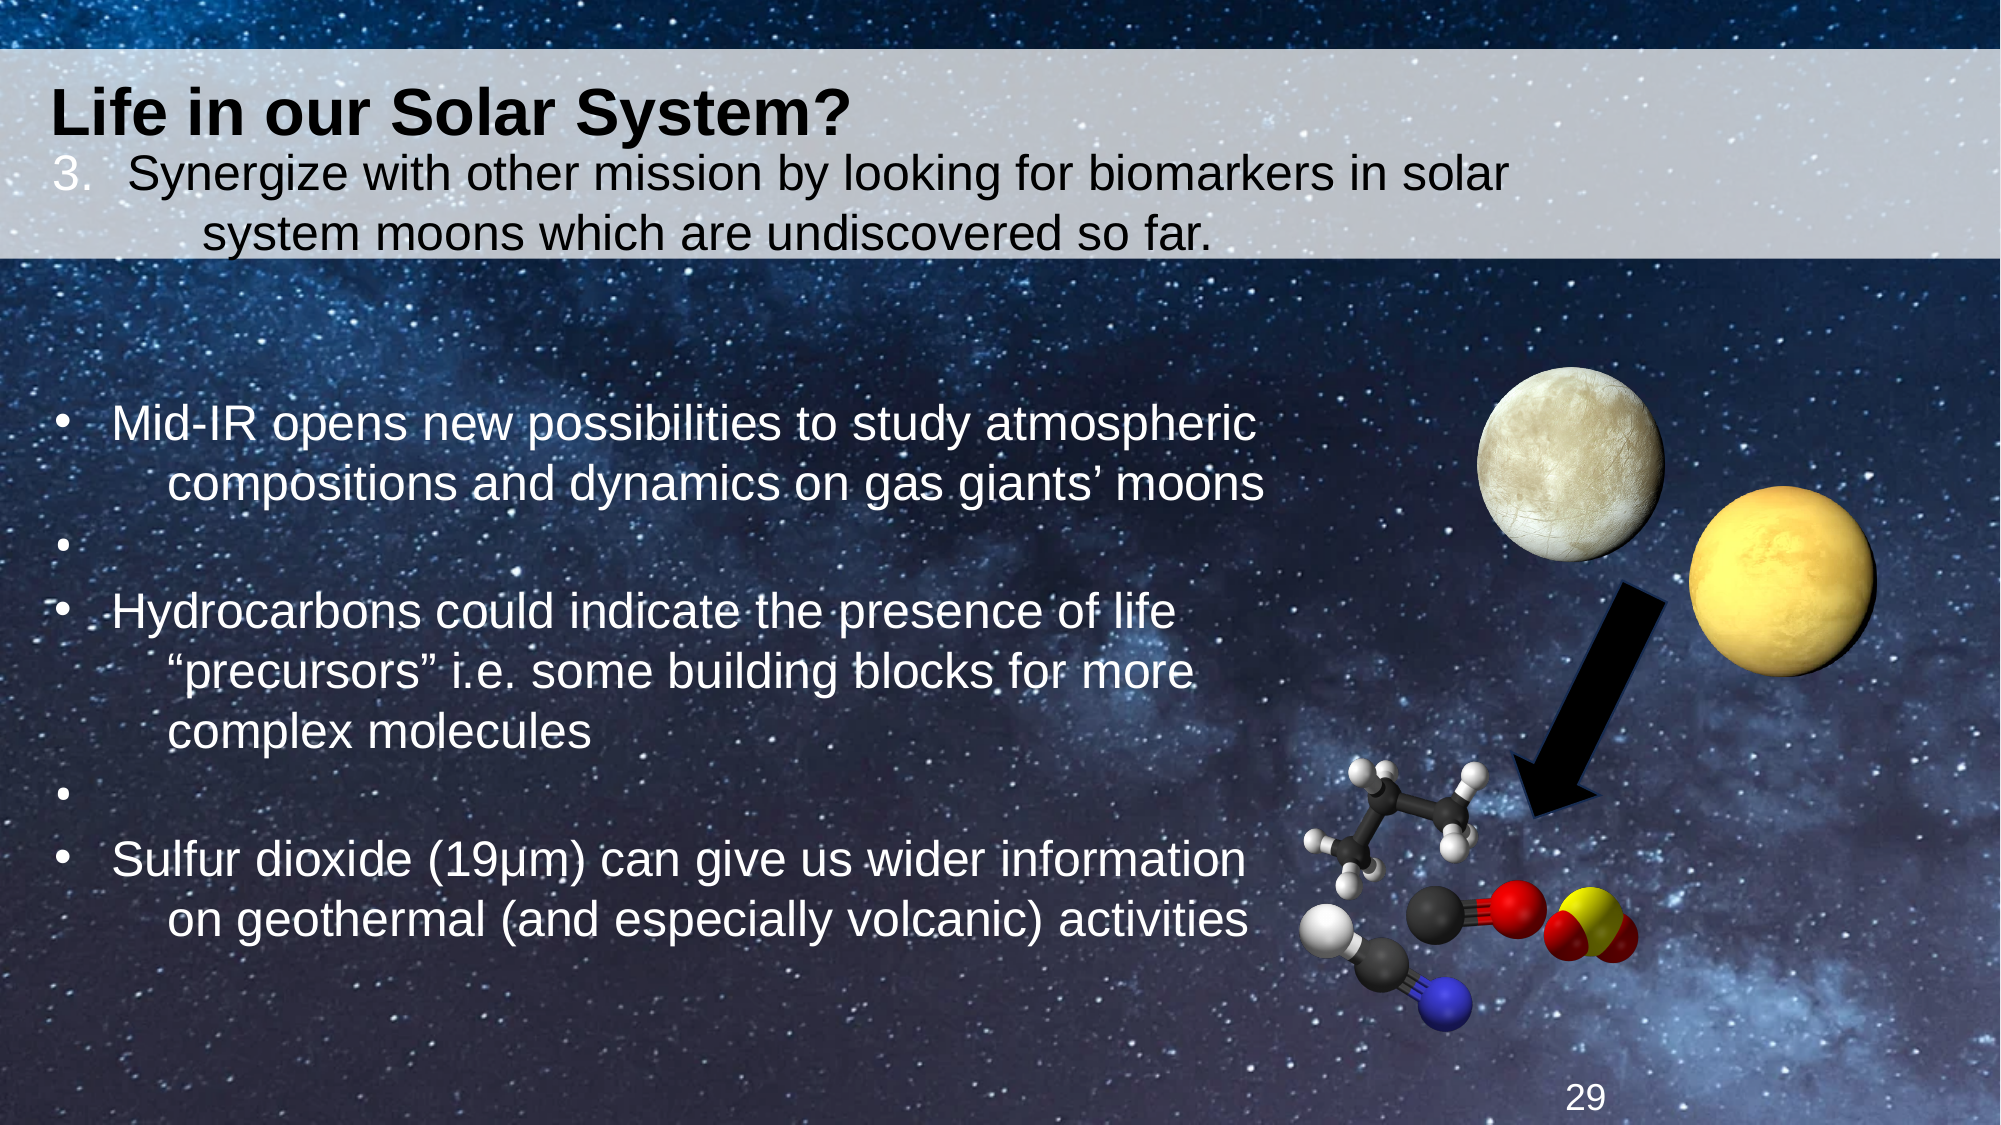

Life in our Solar System?
Synergize with other mission by looking for biomarkers in solar system moons which are undiscovered so far.
Mid-IR opens new possibilities to study atmospheric compositions and dynamics on gas giants’ moons
Hydrocarbons could indicate the presence of life “precursors” i.e. some building blocks for more complex molecules
Sulfur dioxide (19μm) can give us wider information on geothermal (and especially volcanic) activities
18